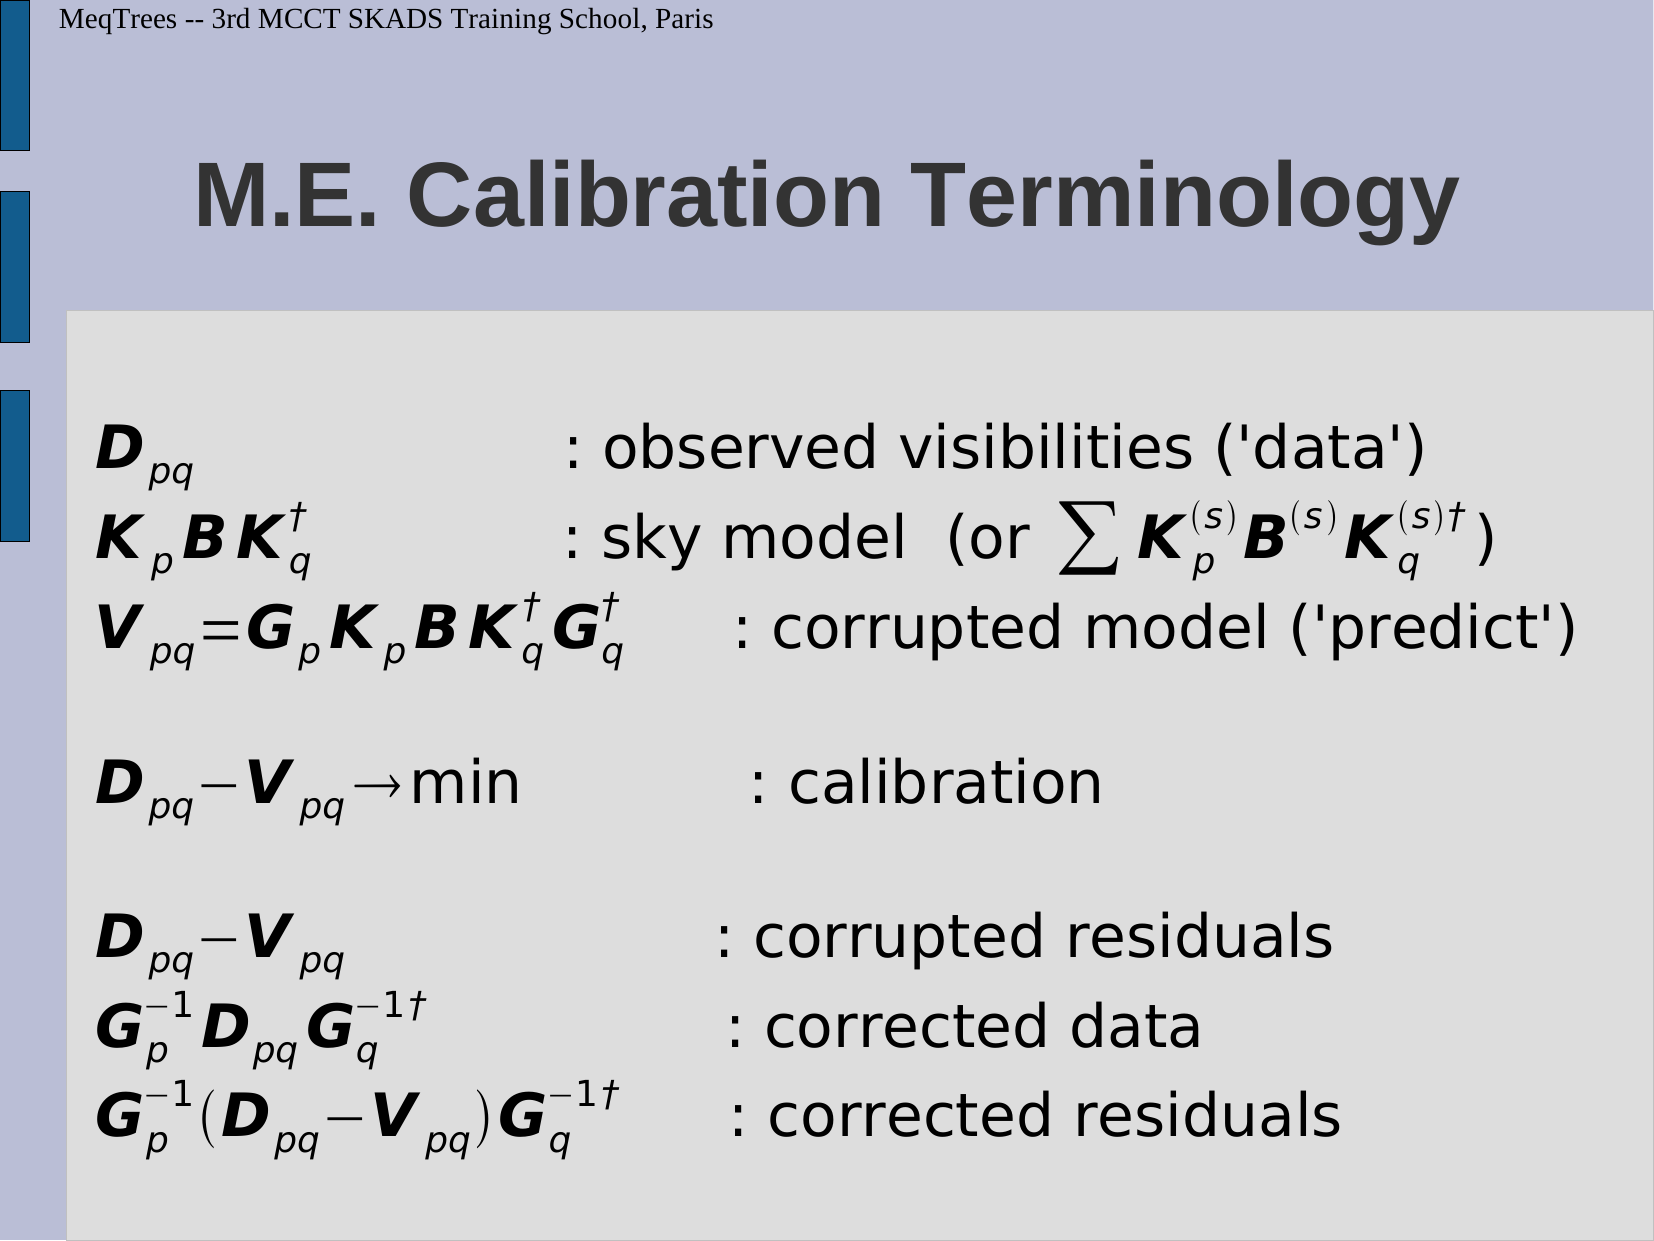

MeqTrees -- 3rd MCCT SKADS Training School, Paris
# M.E. Calibration Terminology